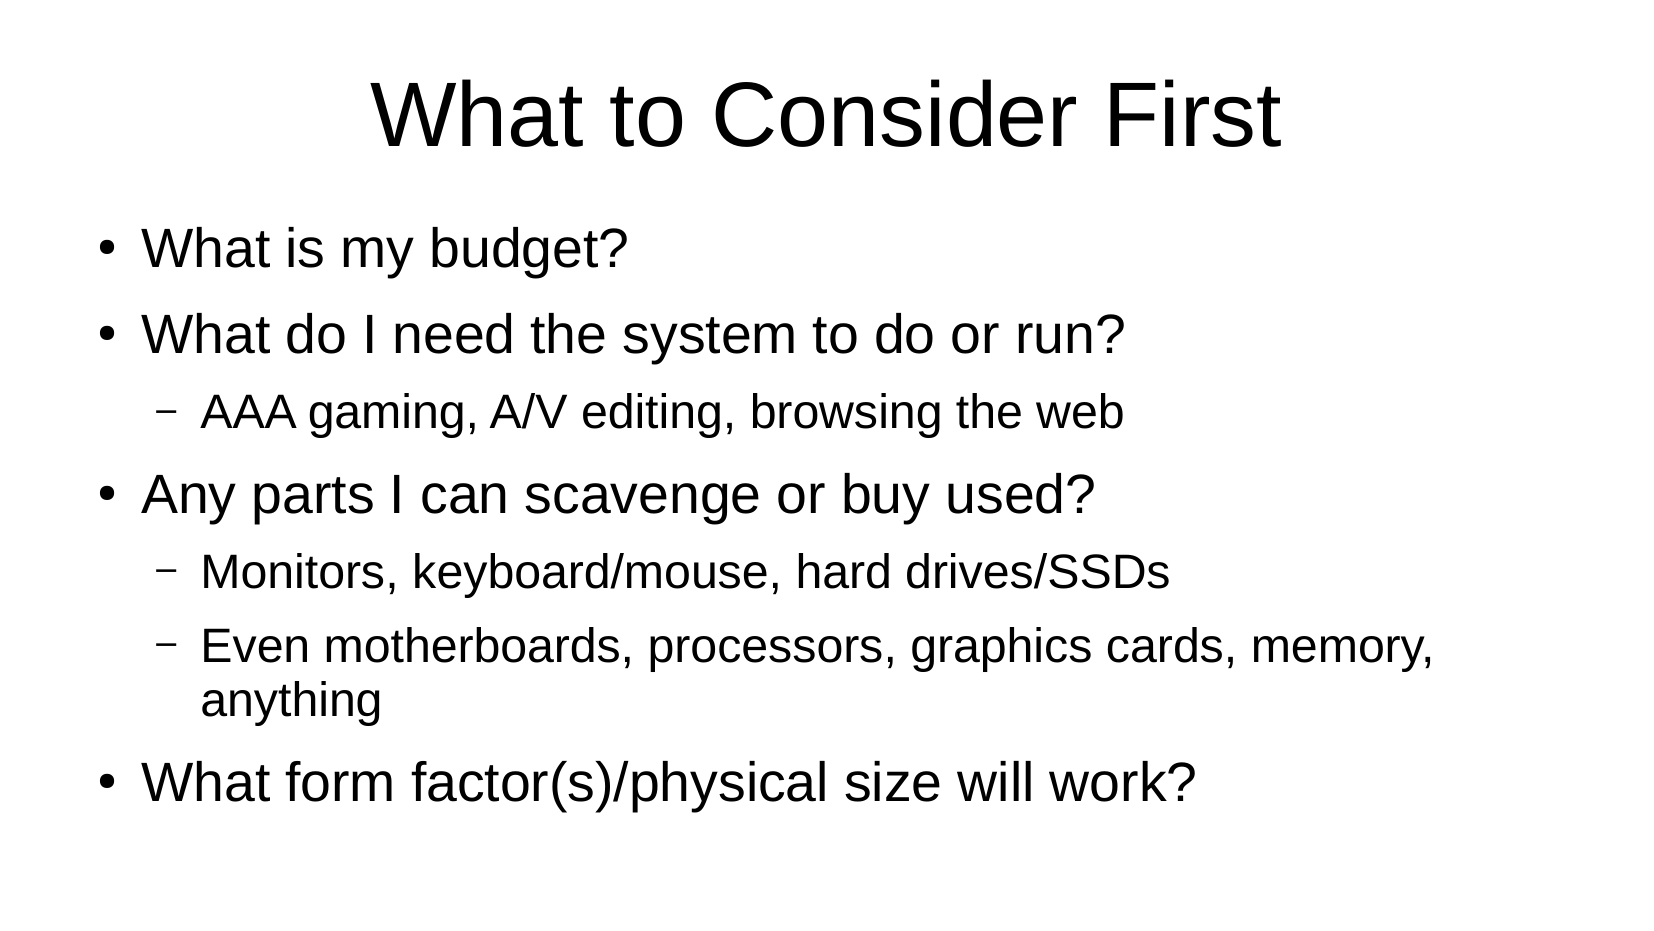

# What to Consider First
What is my budget?
What do I need the system to do or run?
AAA gaming, A/V editing, browsing the web
Any parts I can scavenge or buy used?
Monitors, keyboard/mouse, hard drives/SSDs
Even motherboards, processors, graphics cards, memory, anything
What form factor(s)/physical size will work?